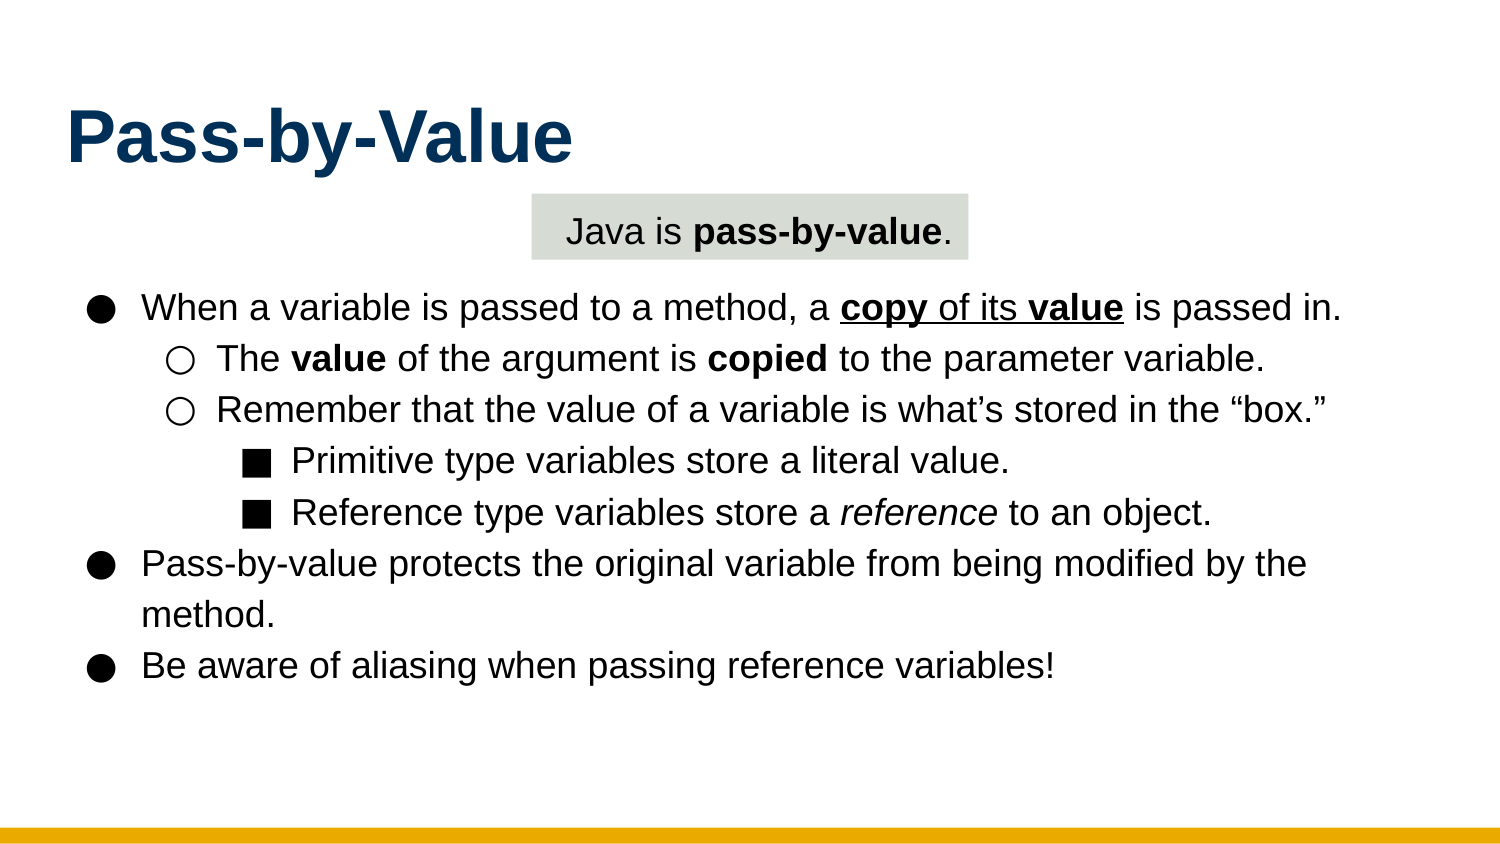

# Pass-by-Value
Java is pass-by-value.
When a variable is passed to a method, a copy of its value is passed in.
The value of the argument is copied to the parameter variable.
Remember that the value of a variable is what’s stored in the “box.”
Primitive type variables store a literal value.
Reference type variables store a reference to an object.
Pass-by-value protects the original variable from being modified by the method.
Be aware of aliasing when passing reference variables!